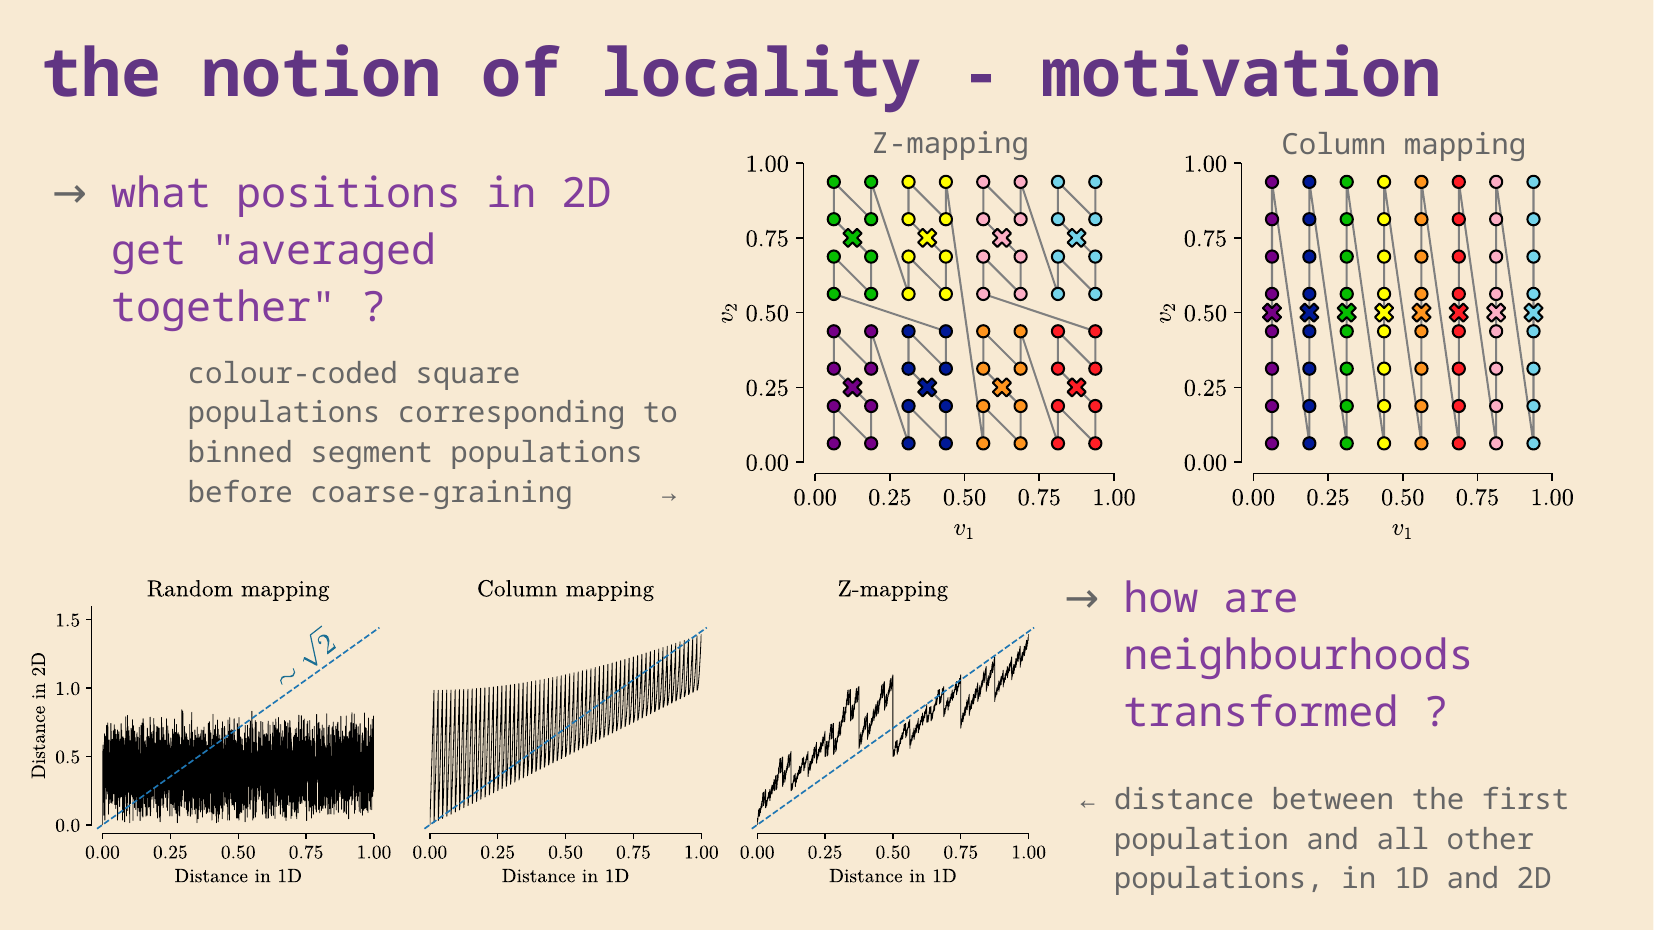

# the notion of locality - motivation
Z-mapping
Column mapping
what positions in 2D get "averaged together" ?
colour-coded square populations corresponding to binned segment populations before coarse-graining →
how are neighbourhoods transformed ?
← distance between the first
 population and all other
 populations, in 1D and 2D